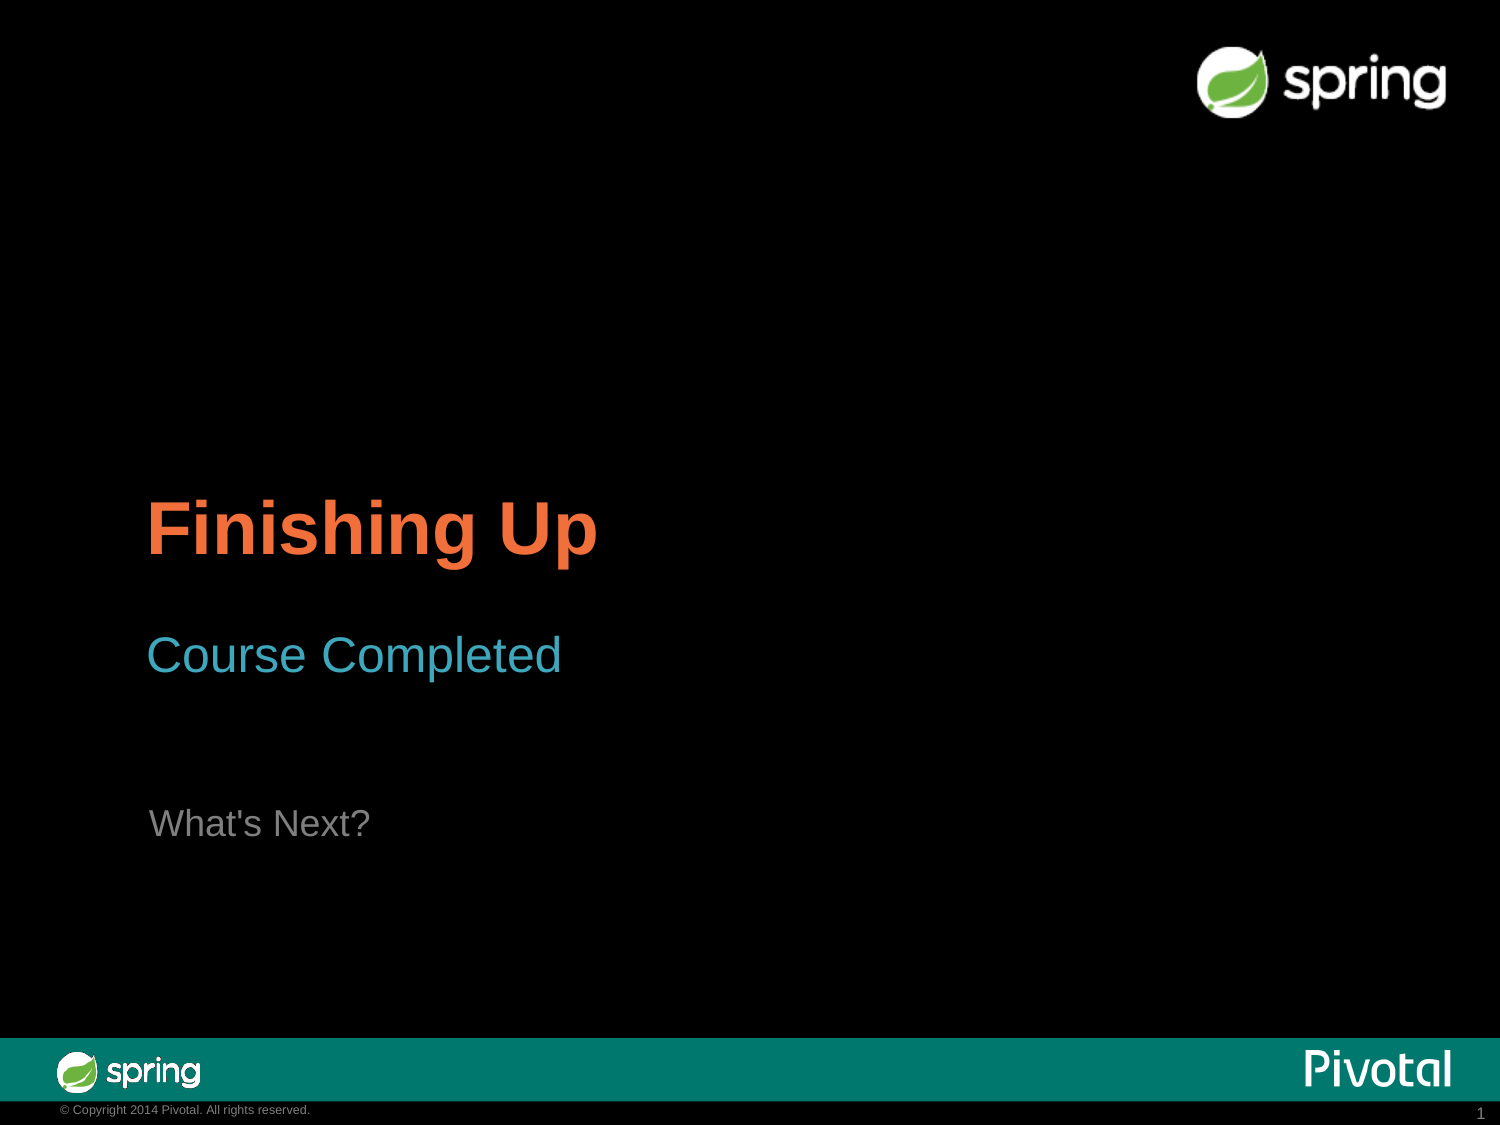

# Finishing Up
Course Completed
What's Next?